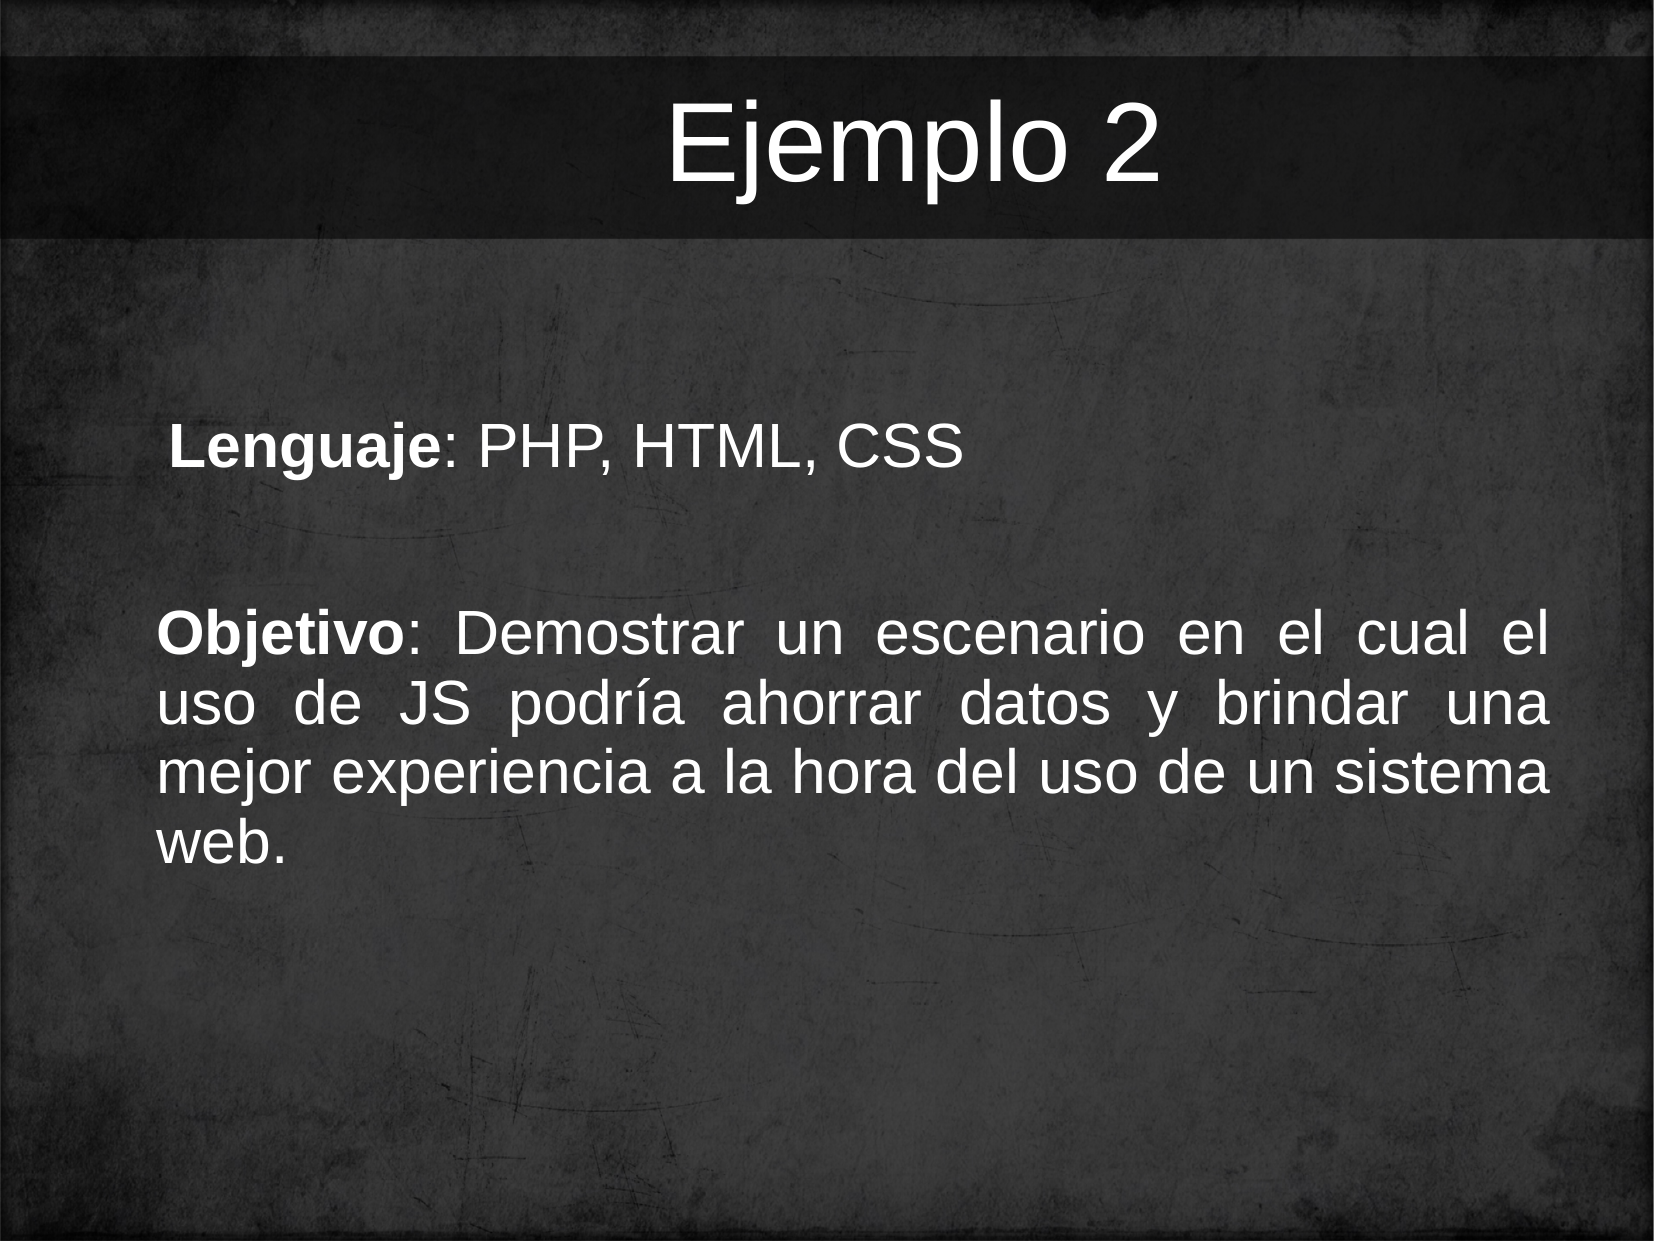

Ejemplo 2
Lenguaje: PHP, HTML, CSS
Objetivo: Demostrar un escenario en el cual el uso de JS podría ahorrar datos y brindar una mejor experiencia a la hora del uso de un sistema web.